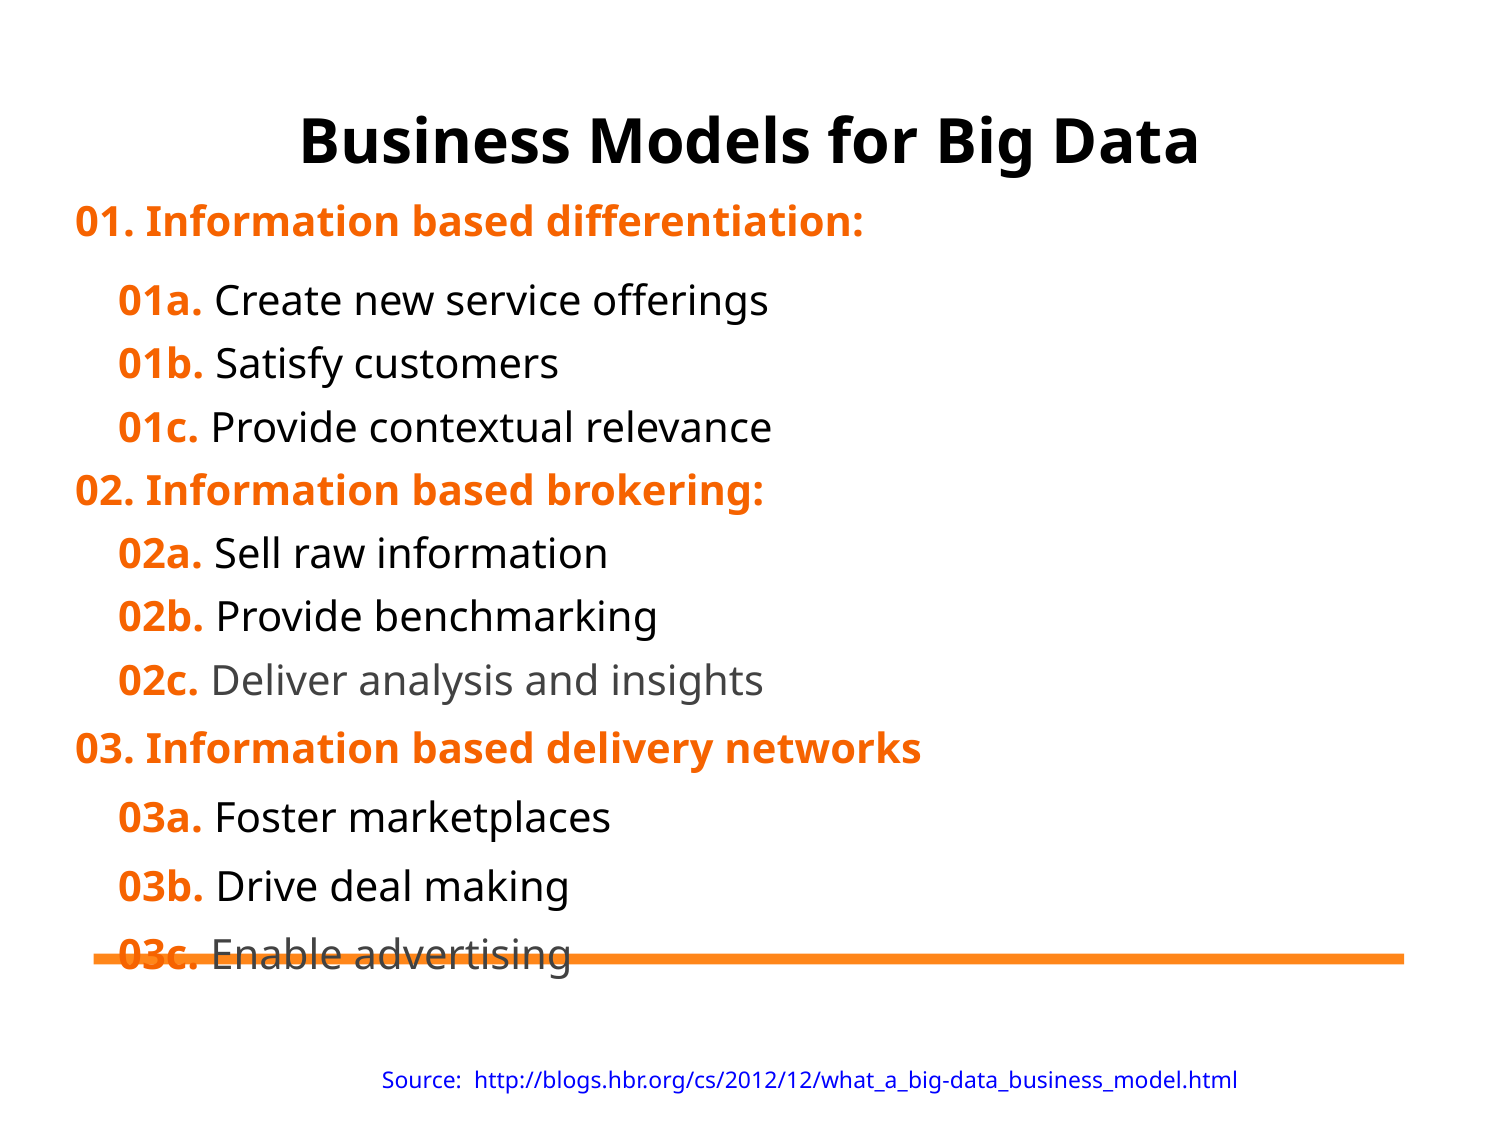

# Business Models for Big Data
01. Information based differentiation:
 01a. Create new service offerings
 01b. Satisfy customers
 01c. Provide contextual relevance
02. Information based brokering:
 02a. Sell raw information
 02b. Provide benchmarking
 02c. Deliver analysis and insights
03. Information based delivery networks
 03a. Foster marketplaces
 03b. Drive deal making
 03c. Enable advertising
Source: http://blogs.hbr.org/cs/2012/12/what_a_big-data_business_model.html